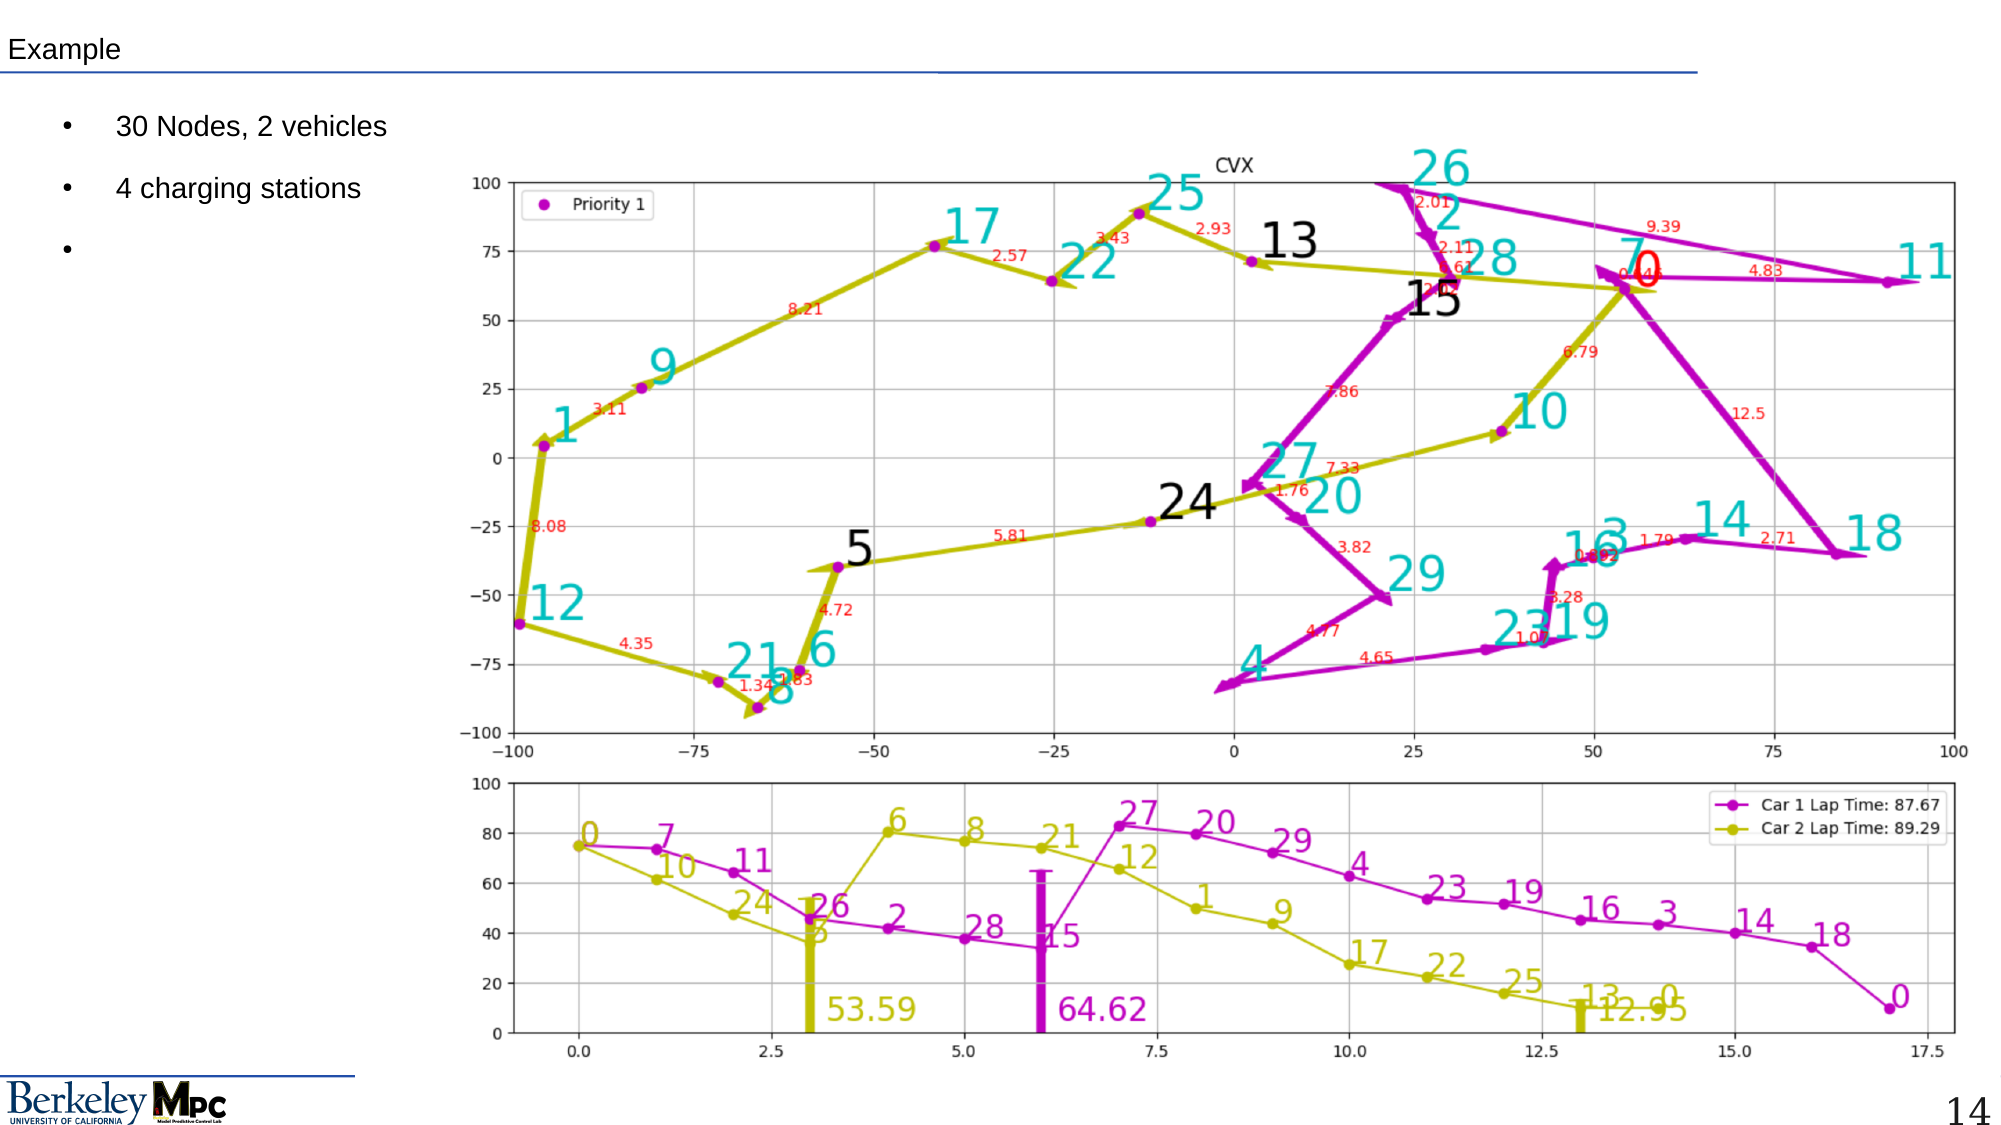

# Example
30 Nodes, 2 vehicles
4 charging stations
14